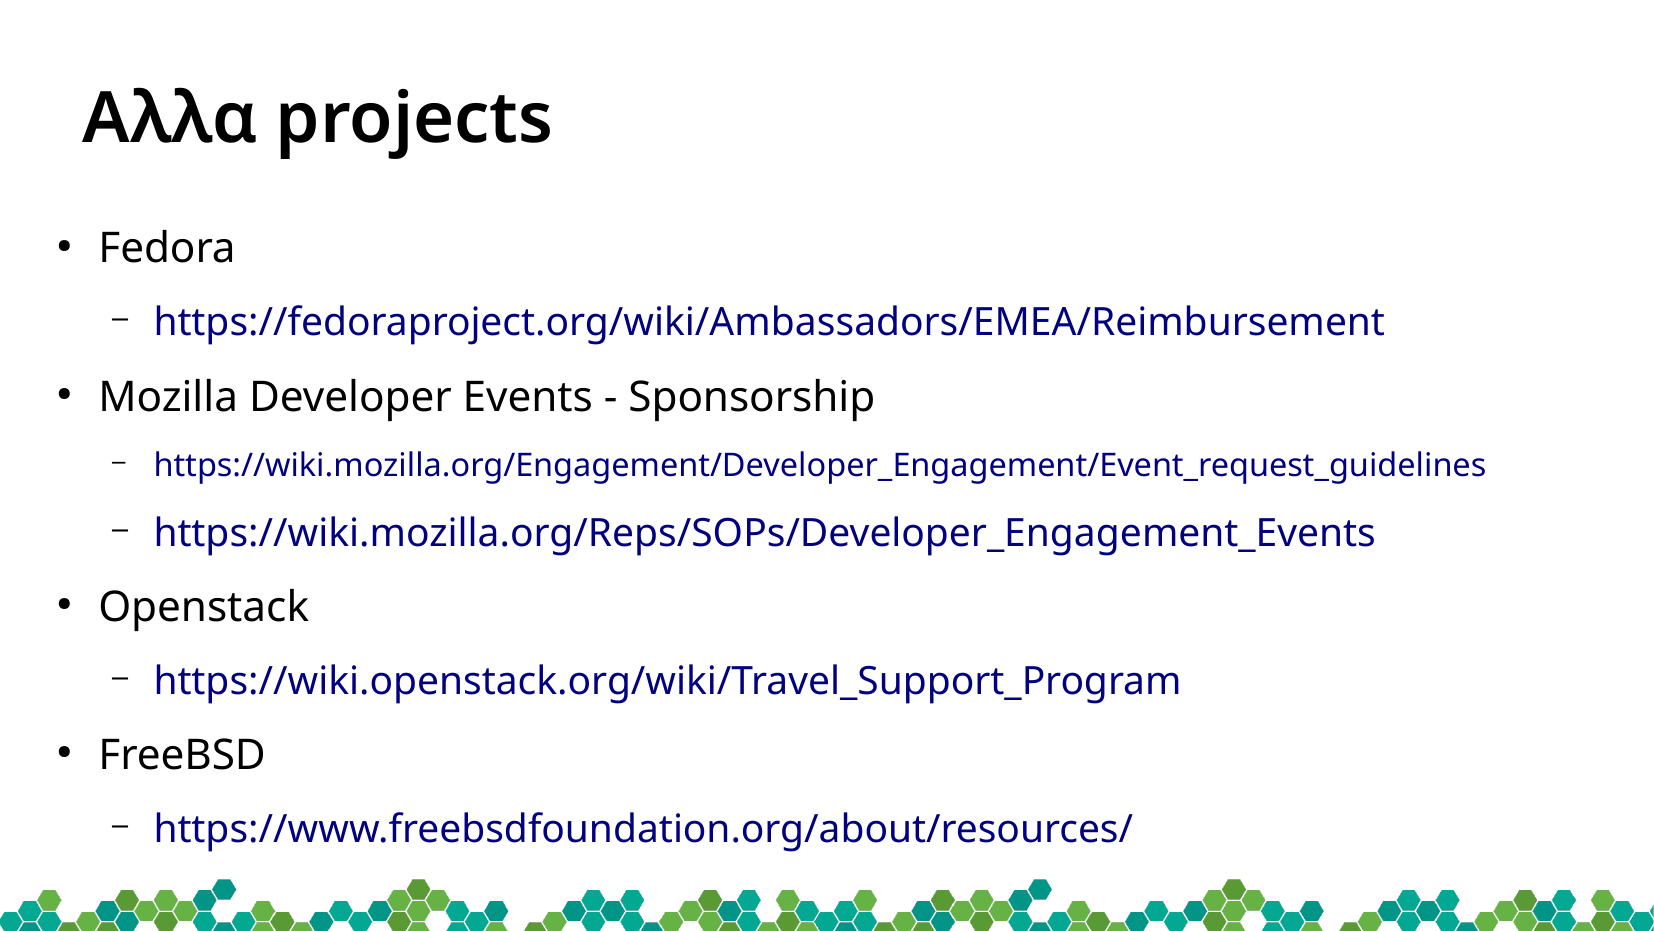

# Αλλα projects
Fedora
https://fedoraproject.org/wiki/Ambassadors/EMEA/Reimbursement
Mozilla Developer Events - Sponsorship
https://wiki.mozilla.org/Engagement/Developer_Engagement/Event_request_guidelines
https://wiki.mozilla.org/Reps/SOPs/Developer_Engagement_Events
Openstack
https://wiki.openstack.org/wiki/Travel_Support_Program
FreeBSD
https://www.freebsdfoundation.org/about/resources/